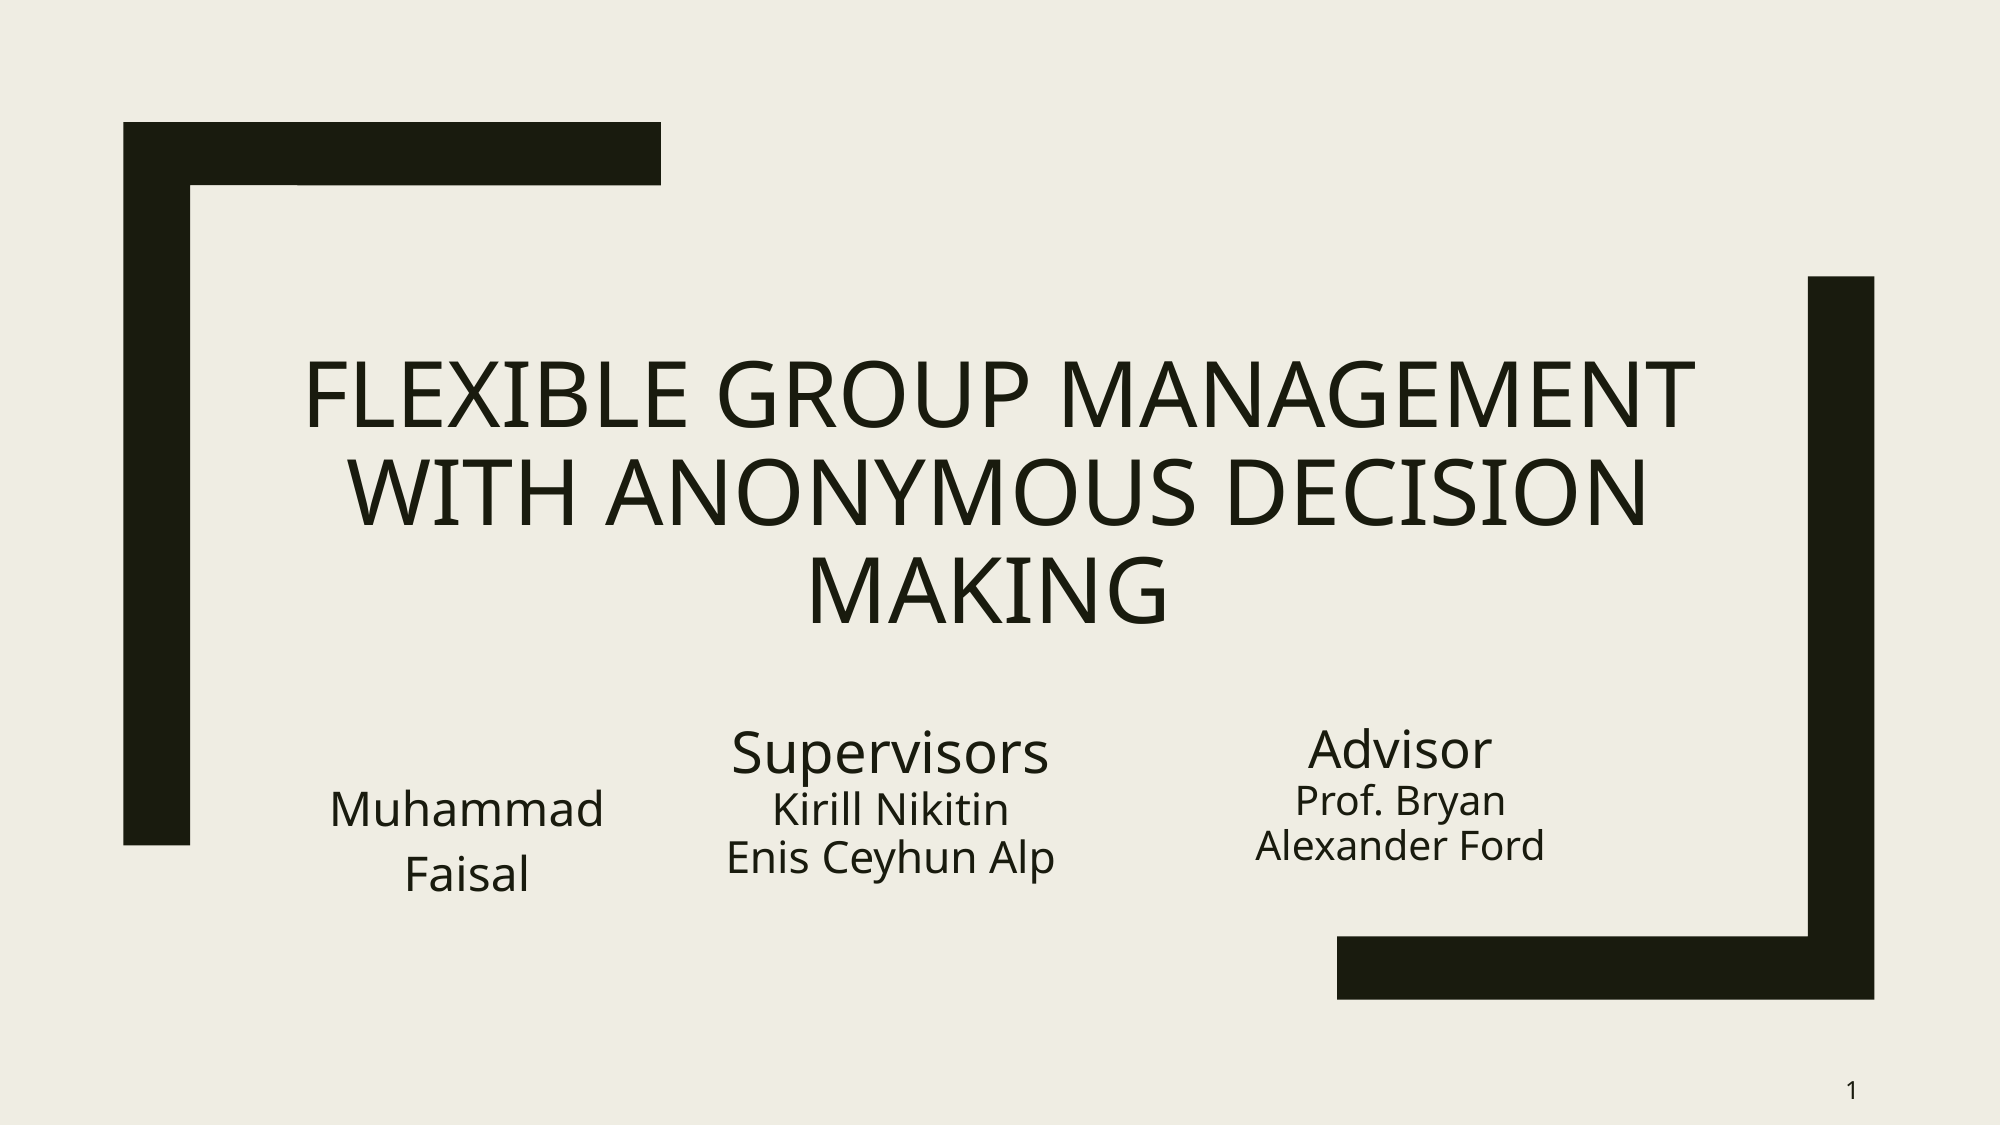

# FLEXIBLE GROUP MANAGEMENT WITH ANONYMOUS DECISION MAKING
Supervisors
Kirill Nikitin
Enis Ceyhun Alp
Advisor
Prof. Bryan Alexander Ford
Muhammad Faisal
1